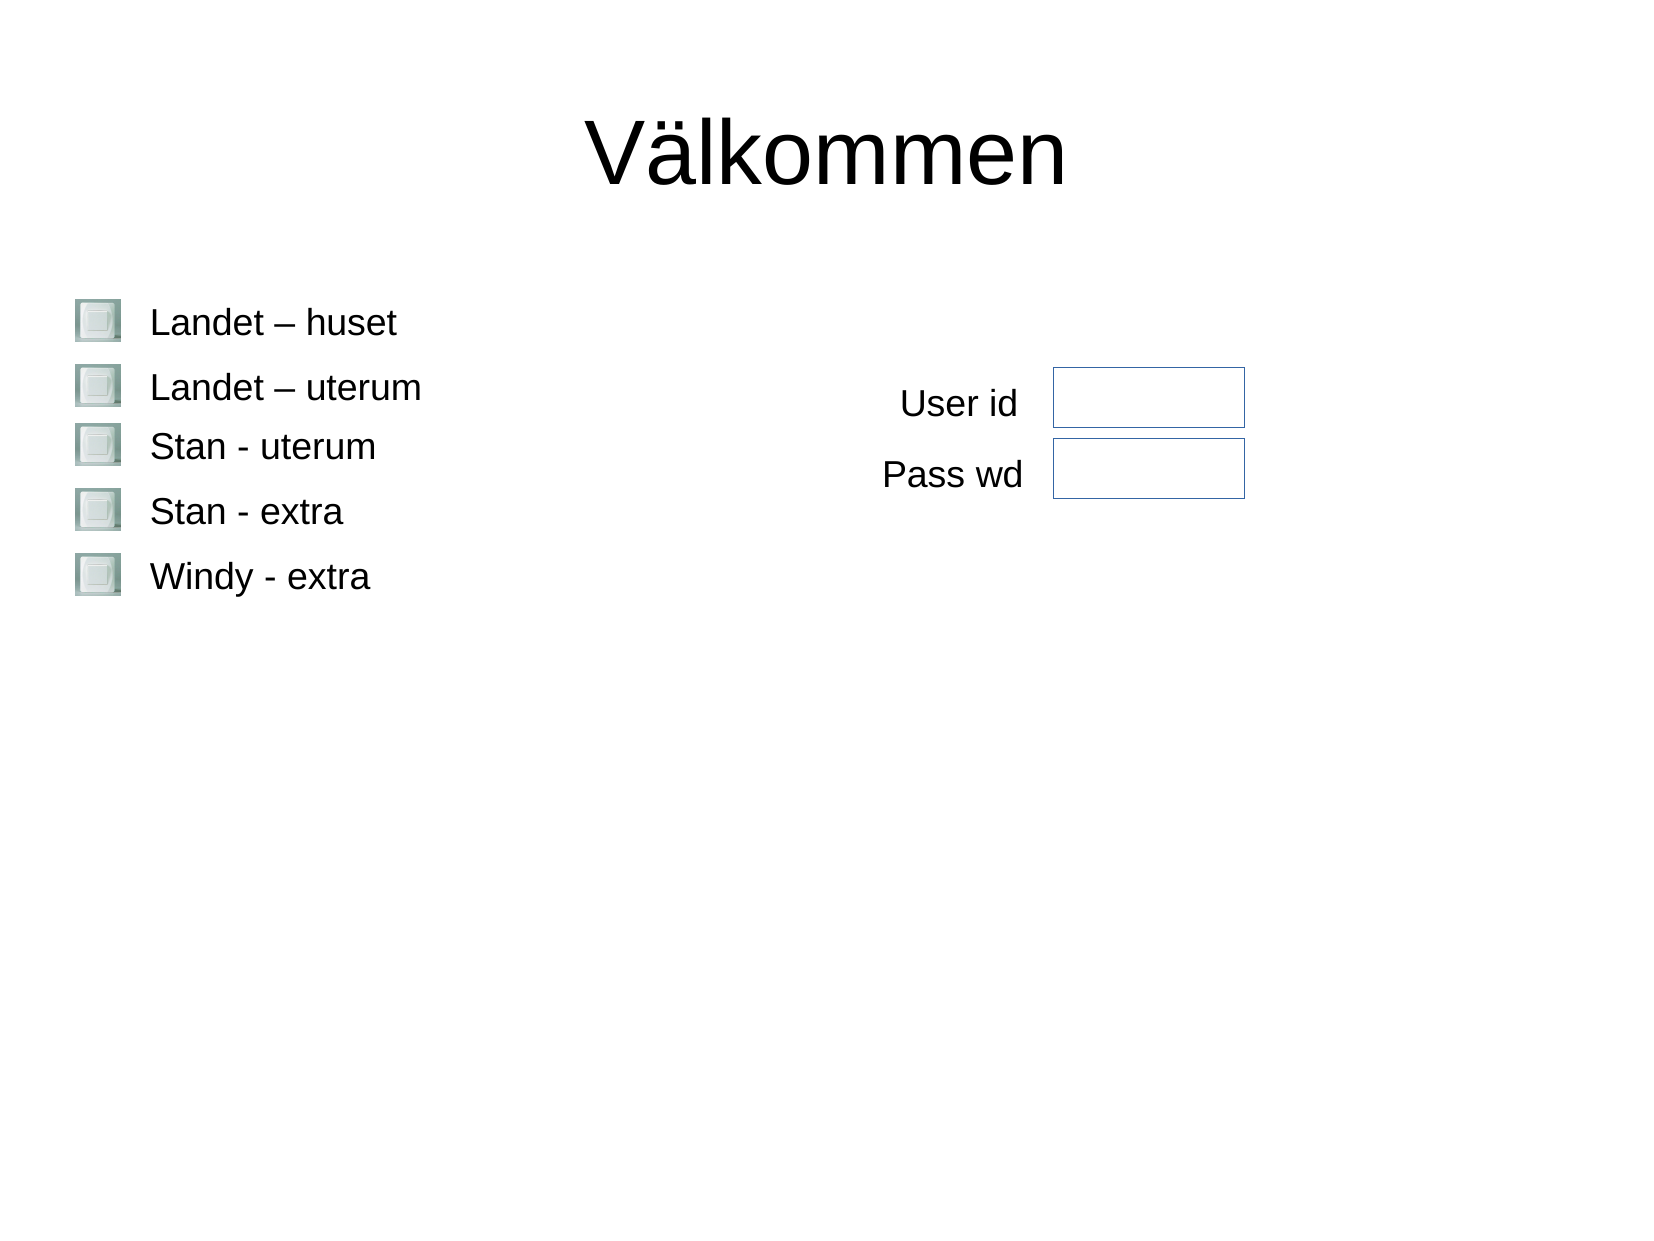

# Välkommen
Landet – huset
Landet – uterum
User id
Stan - uterum
Pass wd
Stan - extra
Windy - extra